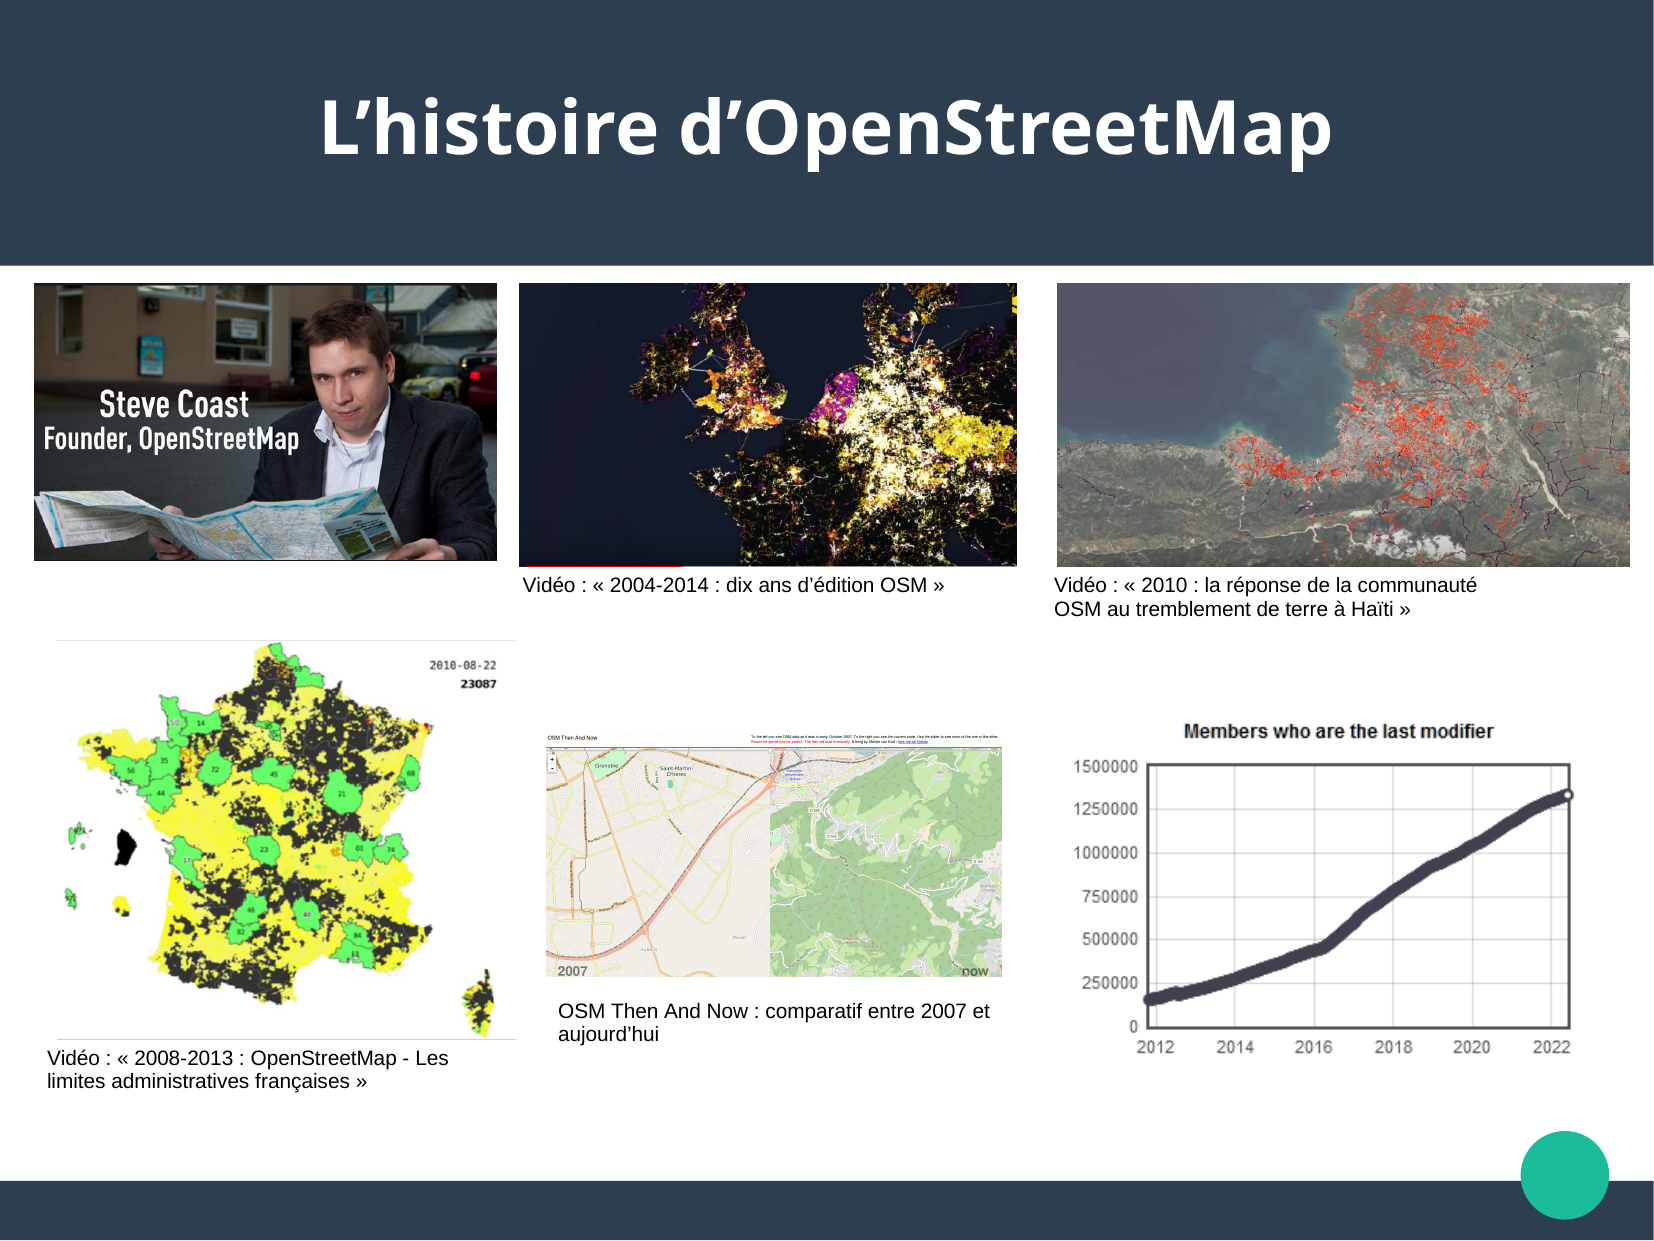

# L’histoire d’OpenStreetMap
Vidéo : « 2004-2014 : dix ans d’édition OSM »
Vidéo : « 2010 : la réponse de la communauté OSM au tremblement de terre à Haïti »
OSM Then And Now : comparatif entre 2007 et aujourd’hui
Vidéo : « 2008-2013 : OpenStreetMap - Les limites administratives françaises »